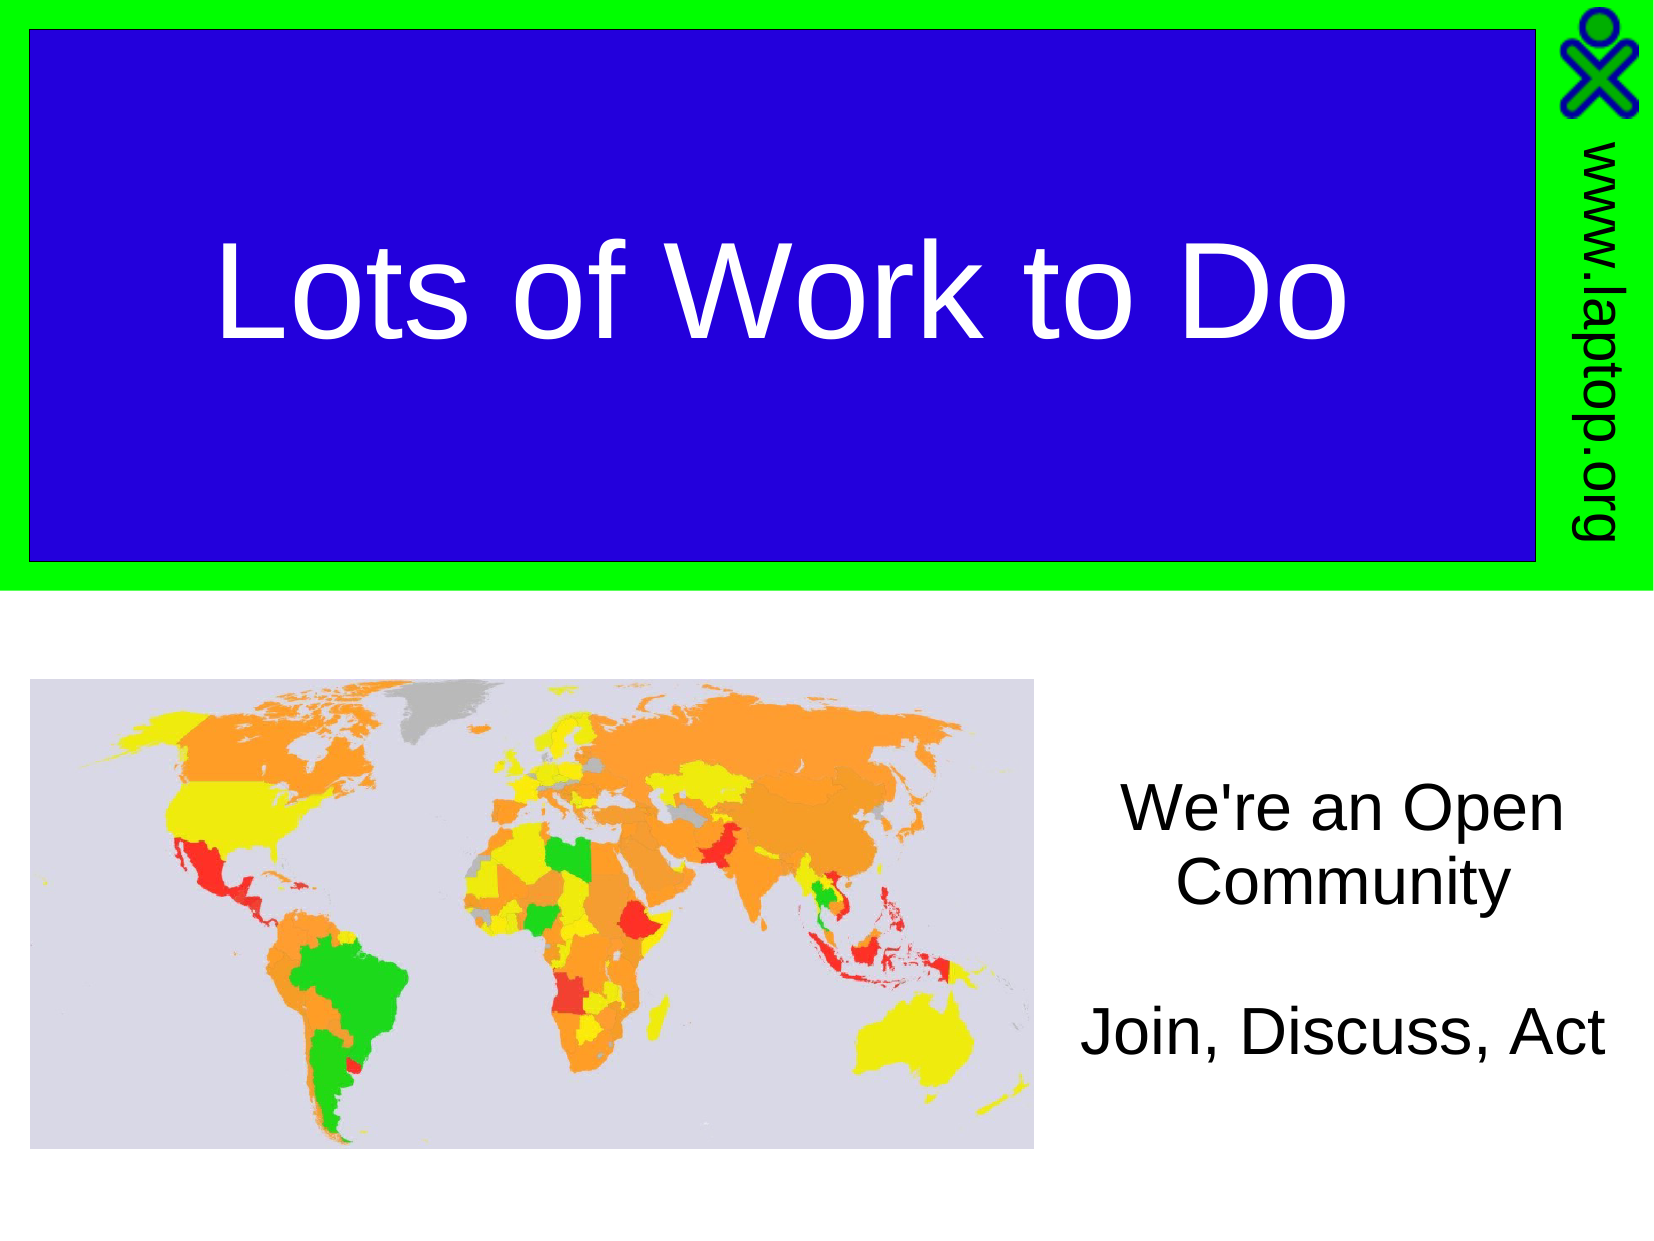

# Lots of Work to Do
We're an Open Community
Join, Discuss, Act